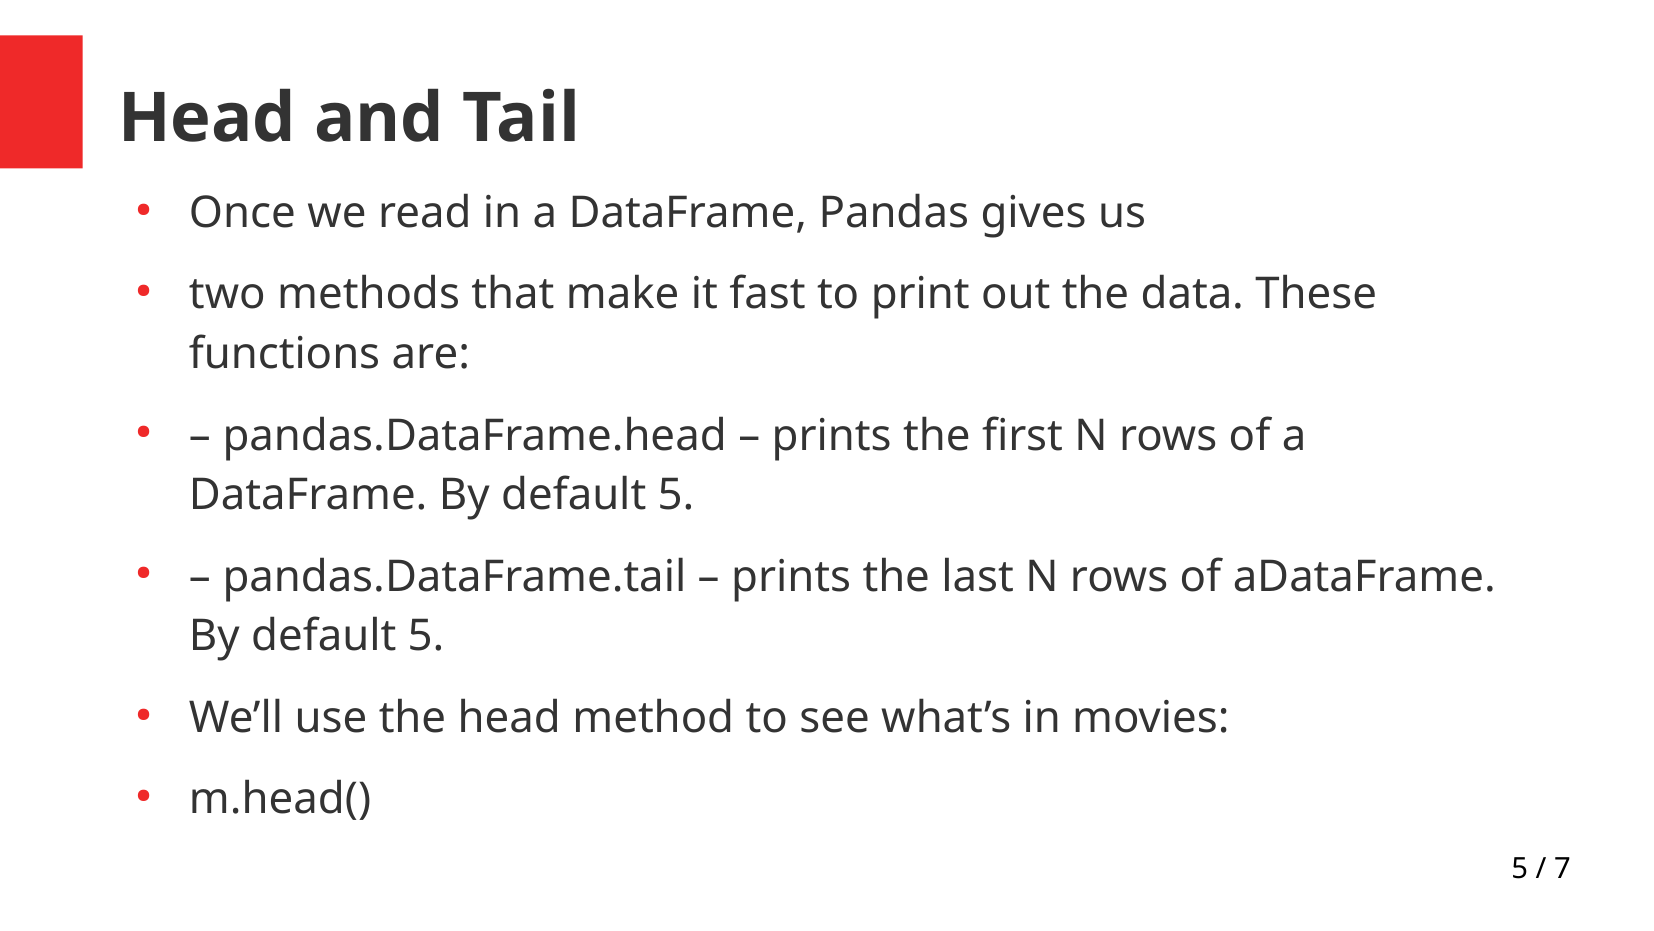

# Head and Tail
Once we read in a DataFrame, Pandas gives us
two methods that make it fast to print out the data. These functions are:
– pandas.DataFrame.head – prints the first N rows of a DataFrame. By default 5.
– pandas.DataFrame.tail – prints the last N rows of aDataFrame. By default 5.
We’ll use the head method to see what’s in movies:
m.head()
5